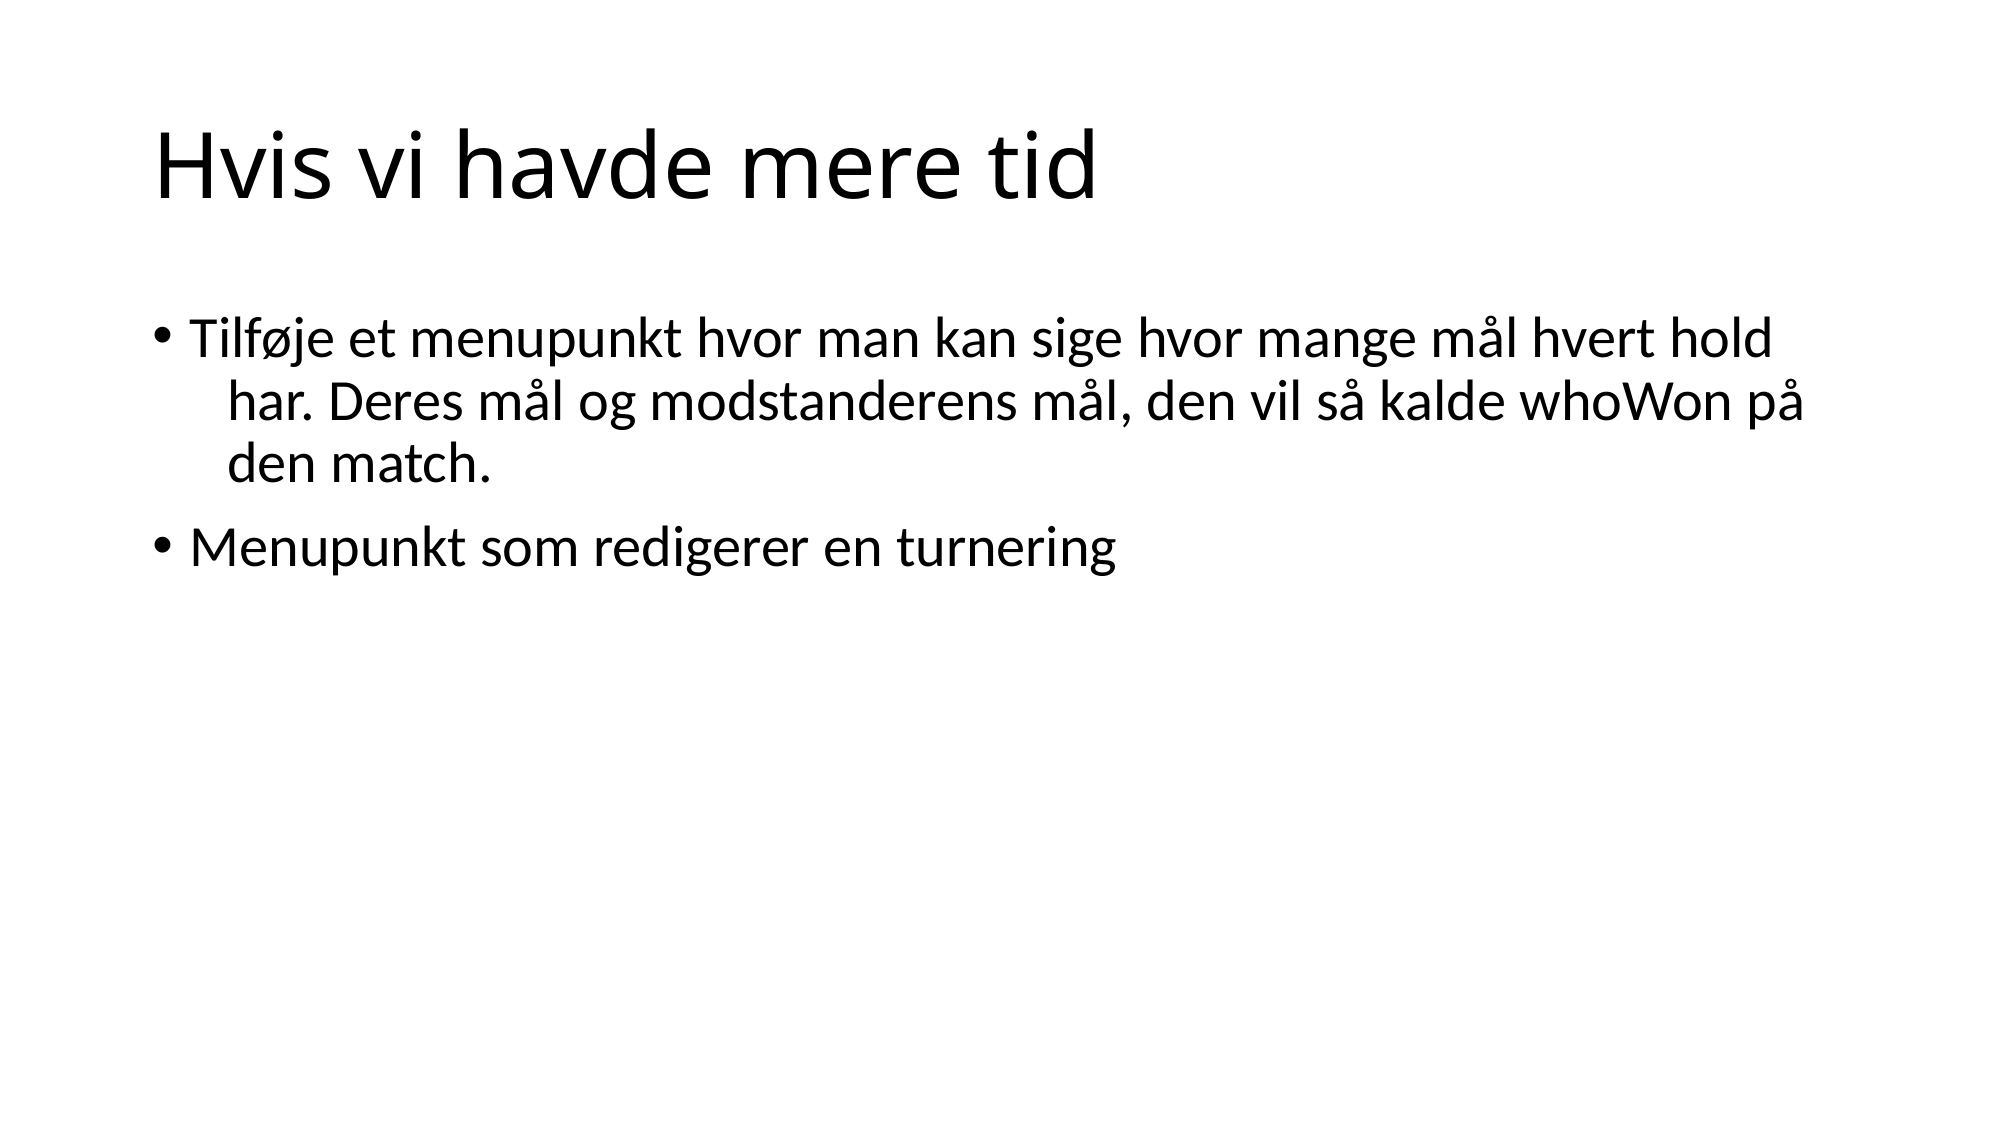

# Hvis vi havde mere tid
Tilføje et menupunkt hvor man kan sige hvor mange mål hvert hold har. Deres mål og modstanderens mål, den vil så kalde whoWon på den match.
Menupunkt som redigerer en turnering